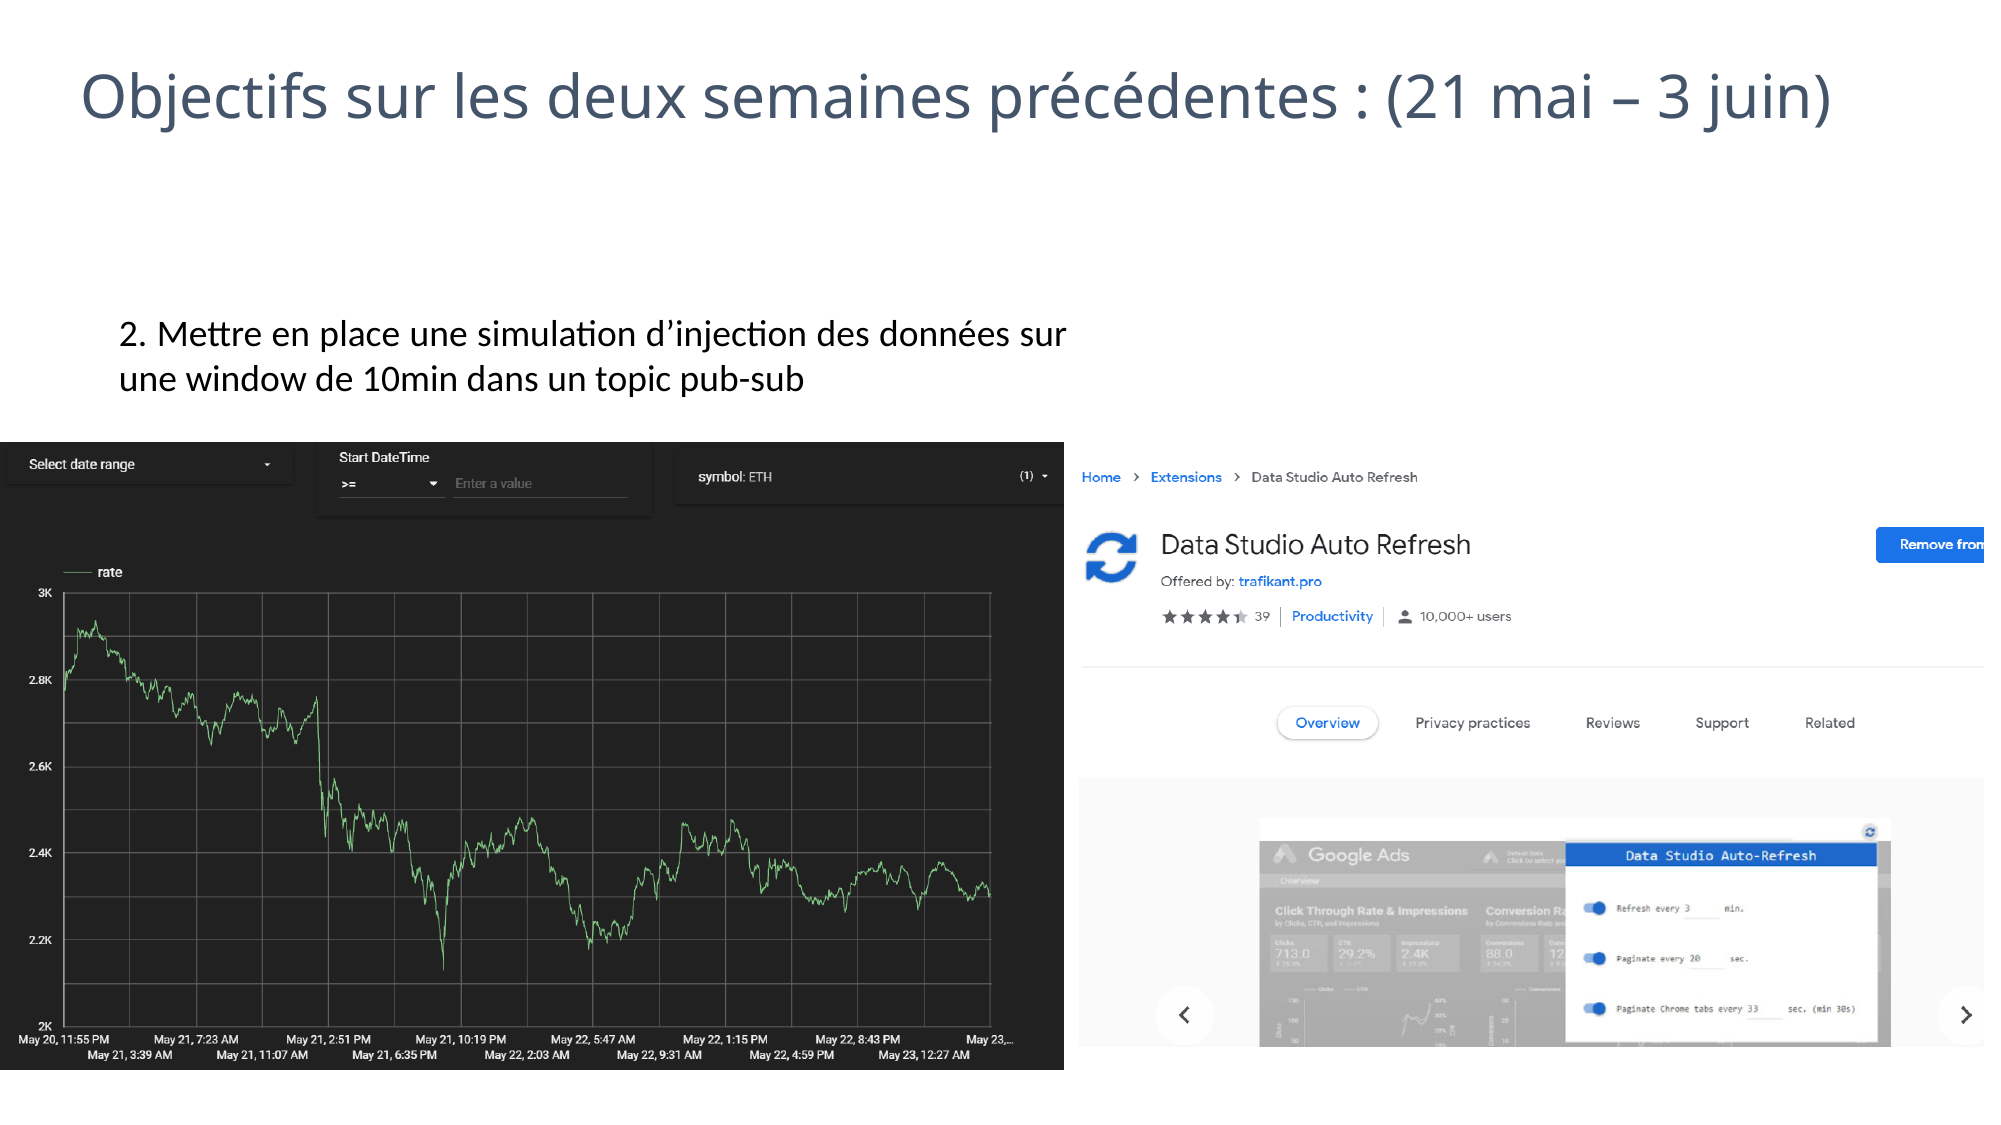

# Objectifs sur les deux semaines précédentes : (21 mai – 3 juin)
2. Mettre en place une simulation d’injection des données sur une window de 10min dans un topic pub-sub